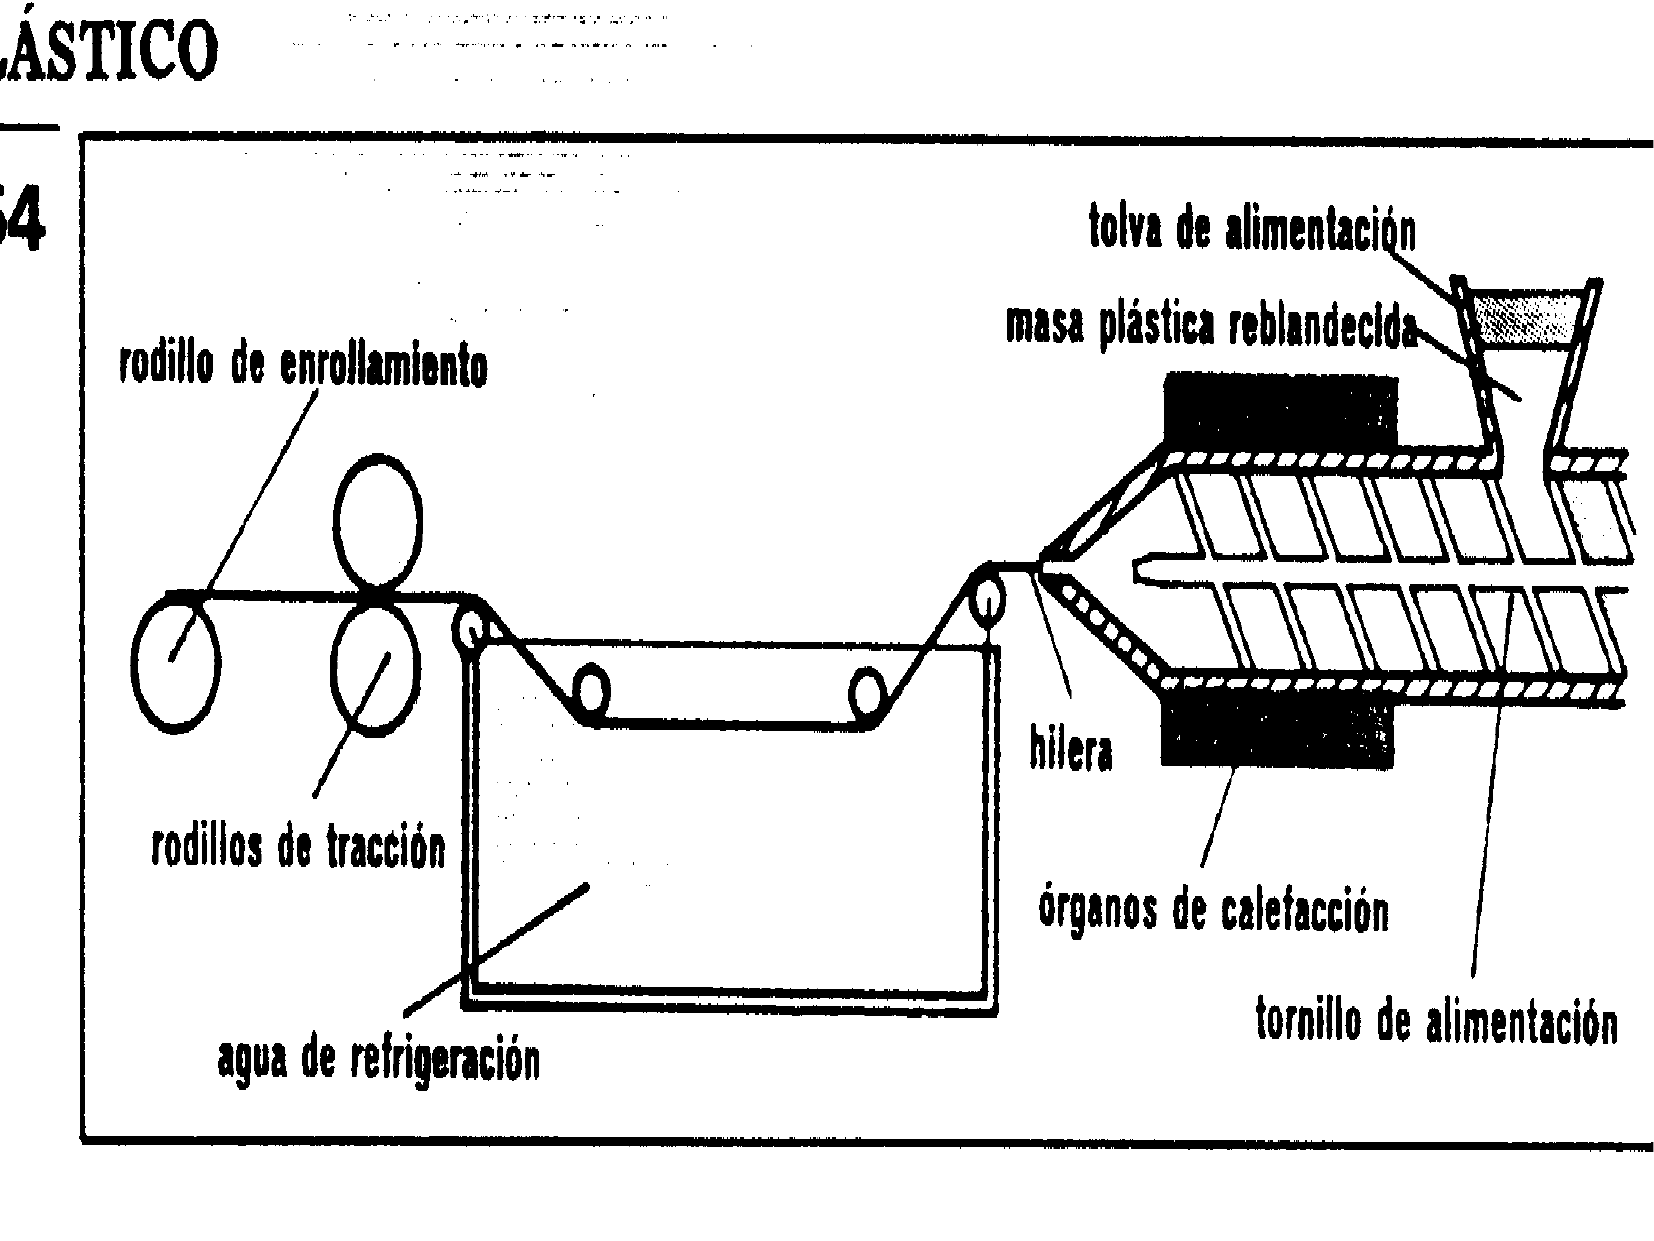

# 5. EL PROCESADO DEL MATERIAL PLÁSTICO
LAMINADO: PARA FABRICAR HOJAS PLANAS Y LARGAS DE PLÁSTICO (POR EJ, PAPEL DE FORRO), SE OBTIENE UNA PIEZA DE PLÁSTICO POR EXTRUSIÓN, Y A CONTINUACIÓN SE LA VA HACIENDO PASAR POR UNA SERIE DE CILINDROS QUE AL RODAR, LA VAN APLASTANDO Y APLANANDO.
CUANDO SE UTILIZAN PARES DE RODILLOS CALIENTES PARA LAMINAR PLÁSTICOS MÁS DENSOS, SE HABLA DE CALANDRADO.